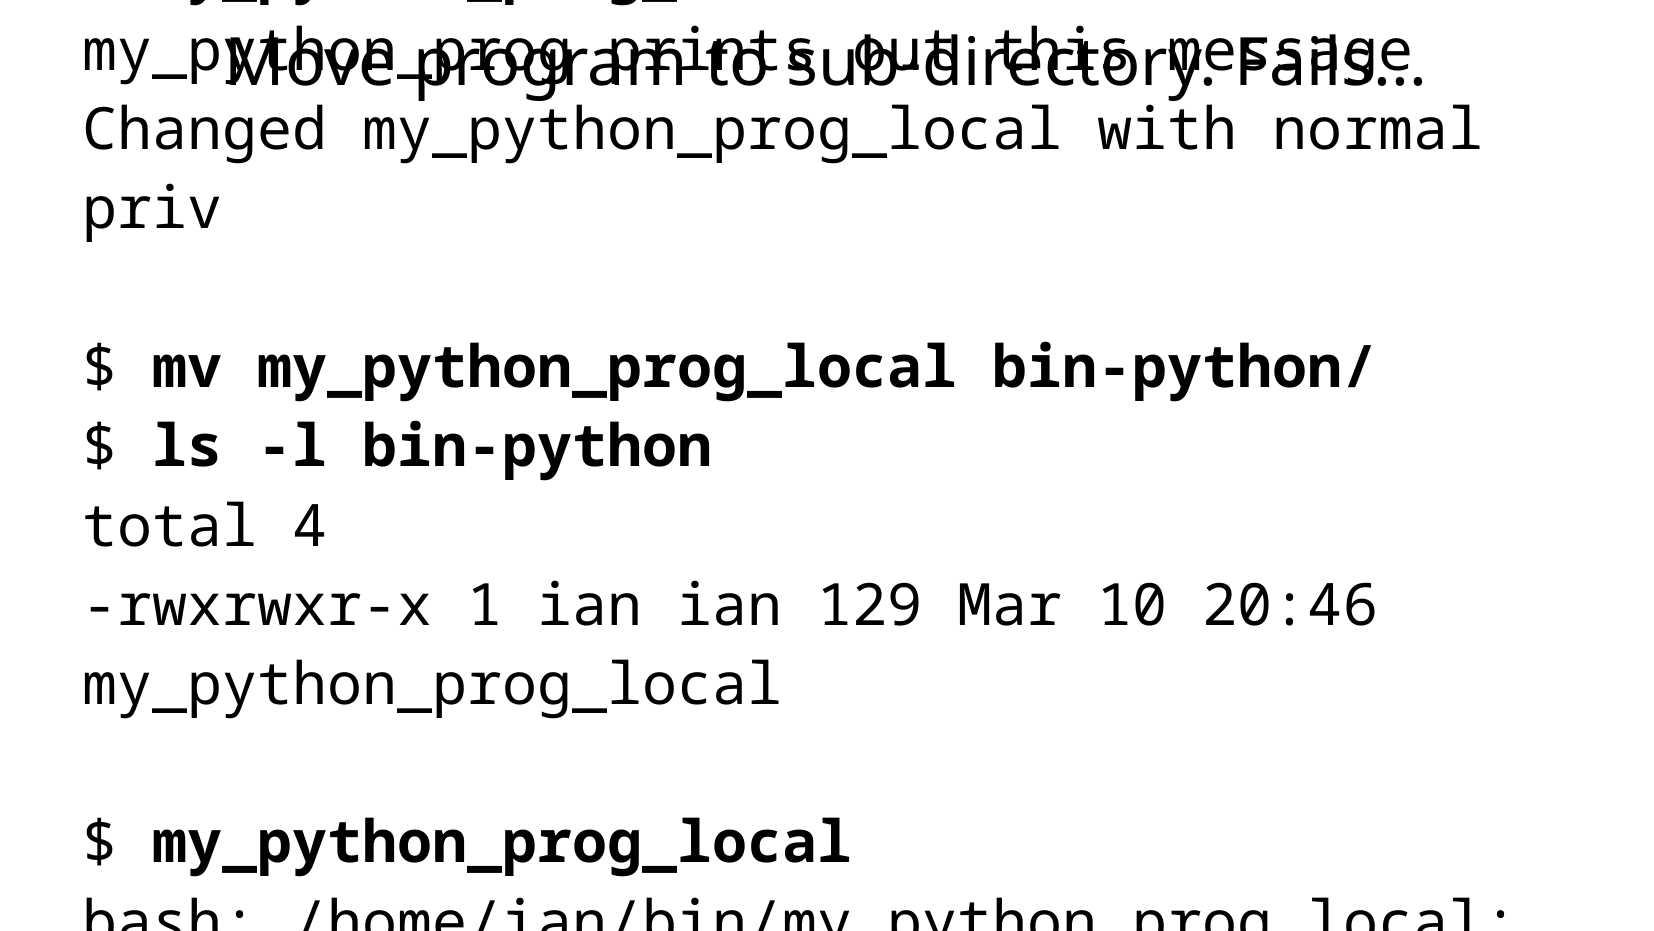

$ my_python_prog_local
my_python_prog prints out this message
Changed my_python_prog_local with normal priv
$ mv my_python_prog_local bin-python/
$ ls -l bin-python
total 4
-rwxrwxr-x 1 ian ian 129 Mar 10 20:46 my_python_prog_local
$ my_python_prog_local
bash: /home/ian/bin/my_python_prog_local: No such file or directory
# Move program to sub-directory. Fails...